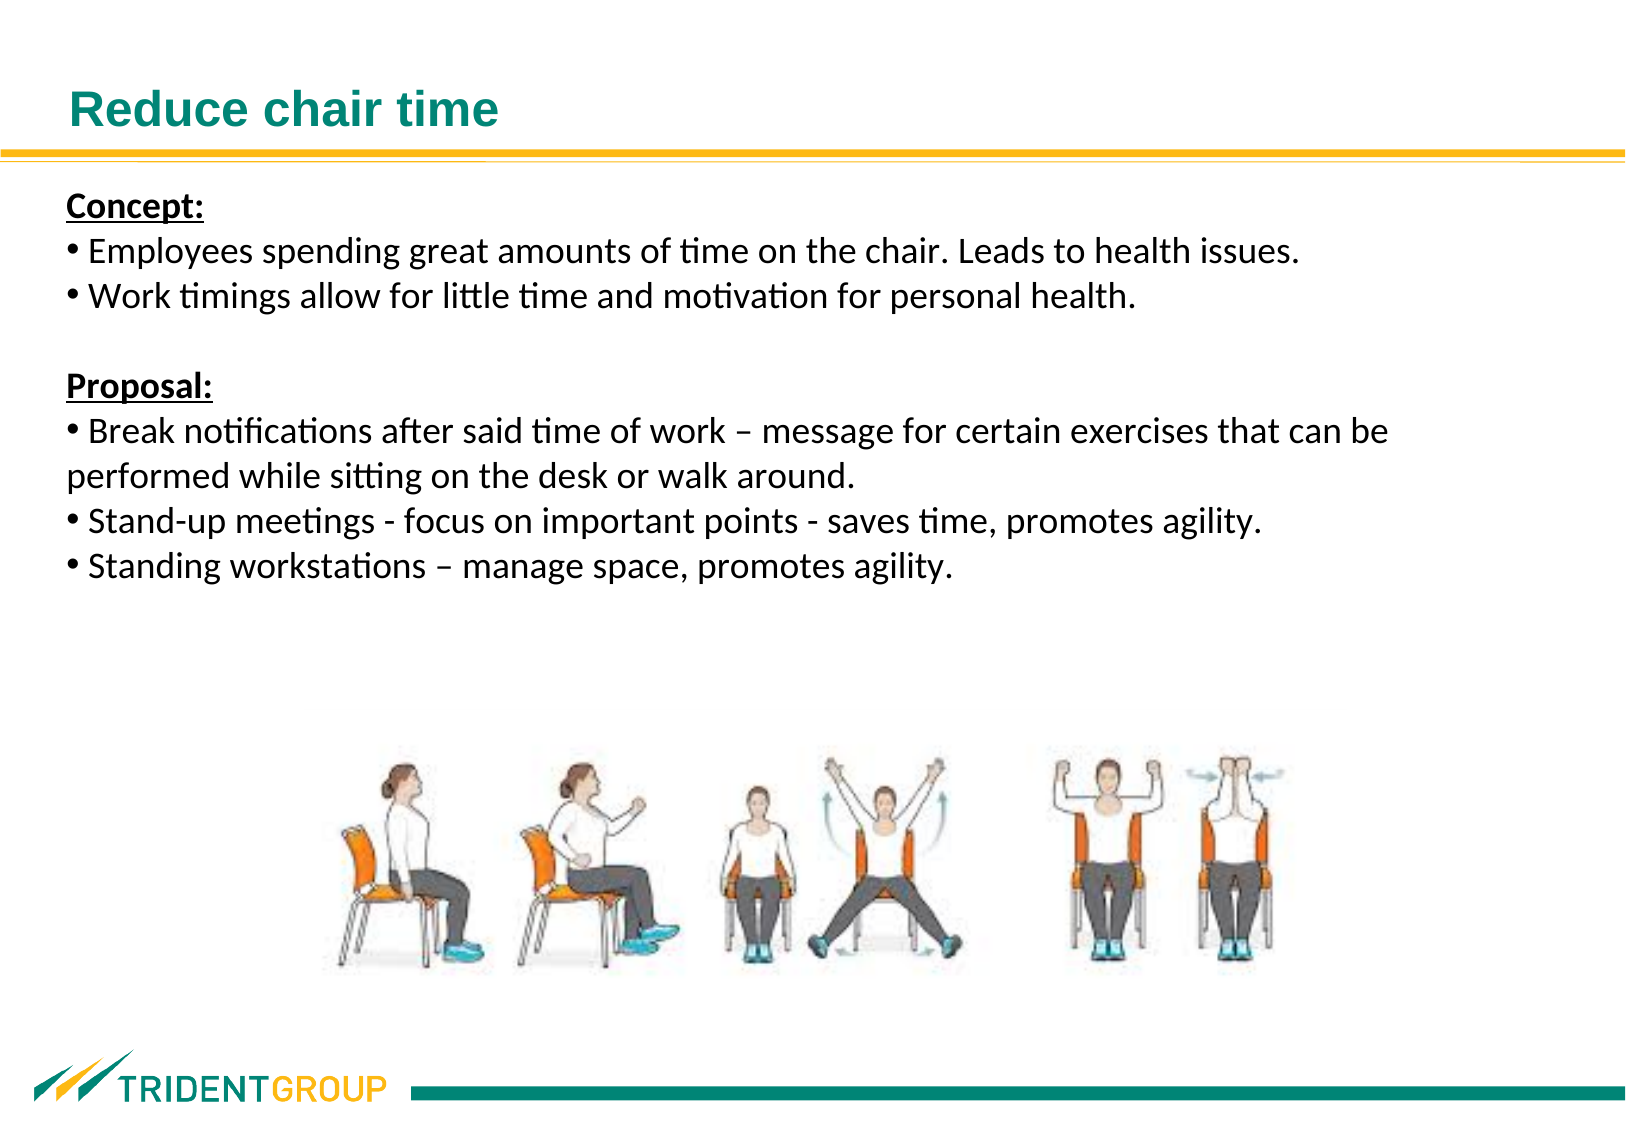

# Reduce chair time
Concept:
 Employees spending great amounts of time on the chair. Leads to health issues.
 Work timings allow for little time and motivation for personal health.
Proposal:
 Break notifications after said time of work – message for certain exercises that can be performed while sitting on the desk or walk around.
 Stand-up meetings - focus on important points - saves time, promotes agility.
 Standing workstations – manage space, promotes agility.